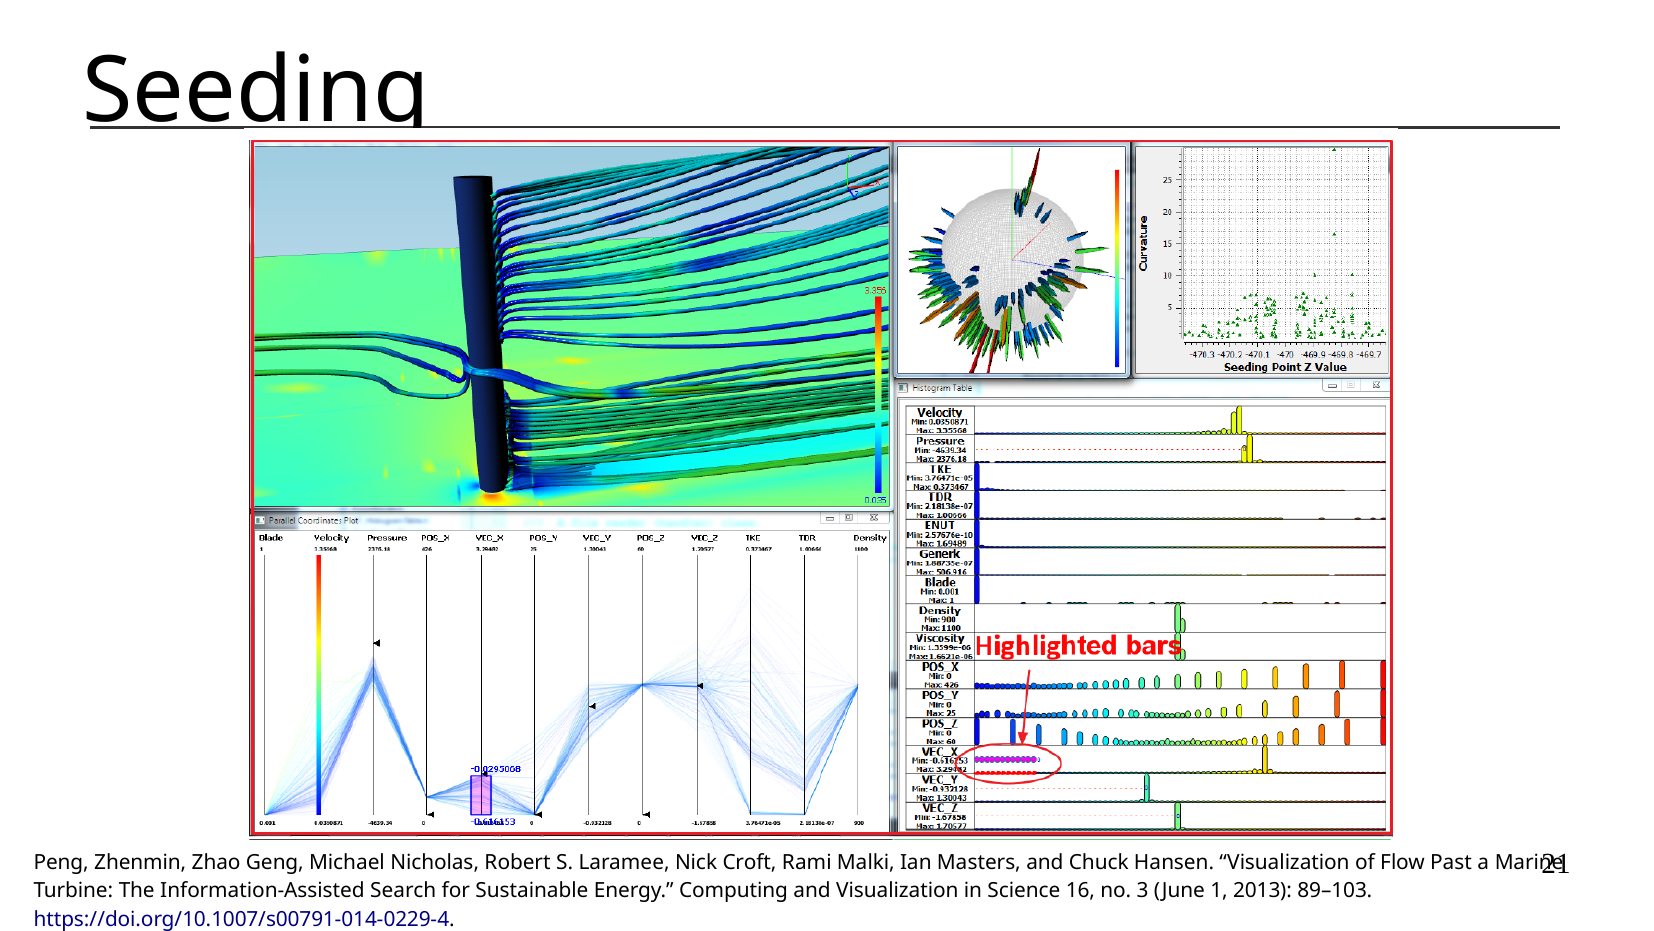

# Seeding
Peng, Zhenmin, Zhao Geng, Michael Nicholas, Robert S. Laramee, Nick Croft, Rami Malki, Ian Masters, and Chuck Hansen. “Visualization of Flow Past a Marine Turbine: The Information-Assisted Search for Sustainable Energy.” Computing and Visualization in Science 16, no. 3 (June 1, 2013): 89–103. https://doi.org/10.1007/s00791-014-0229-4.
21